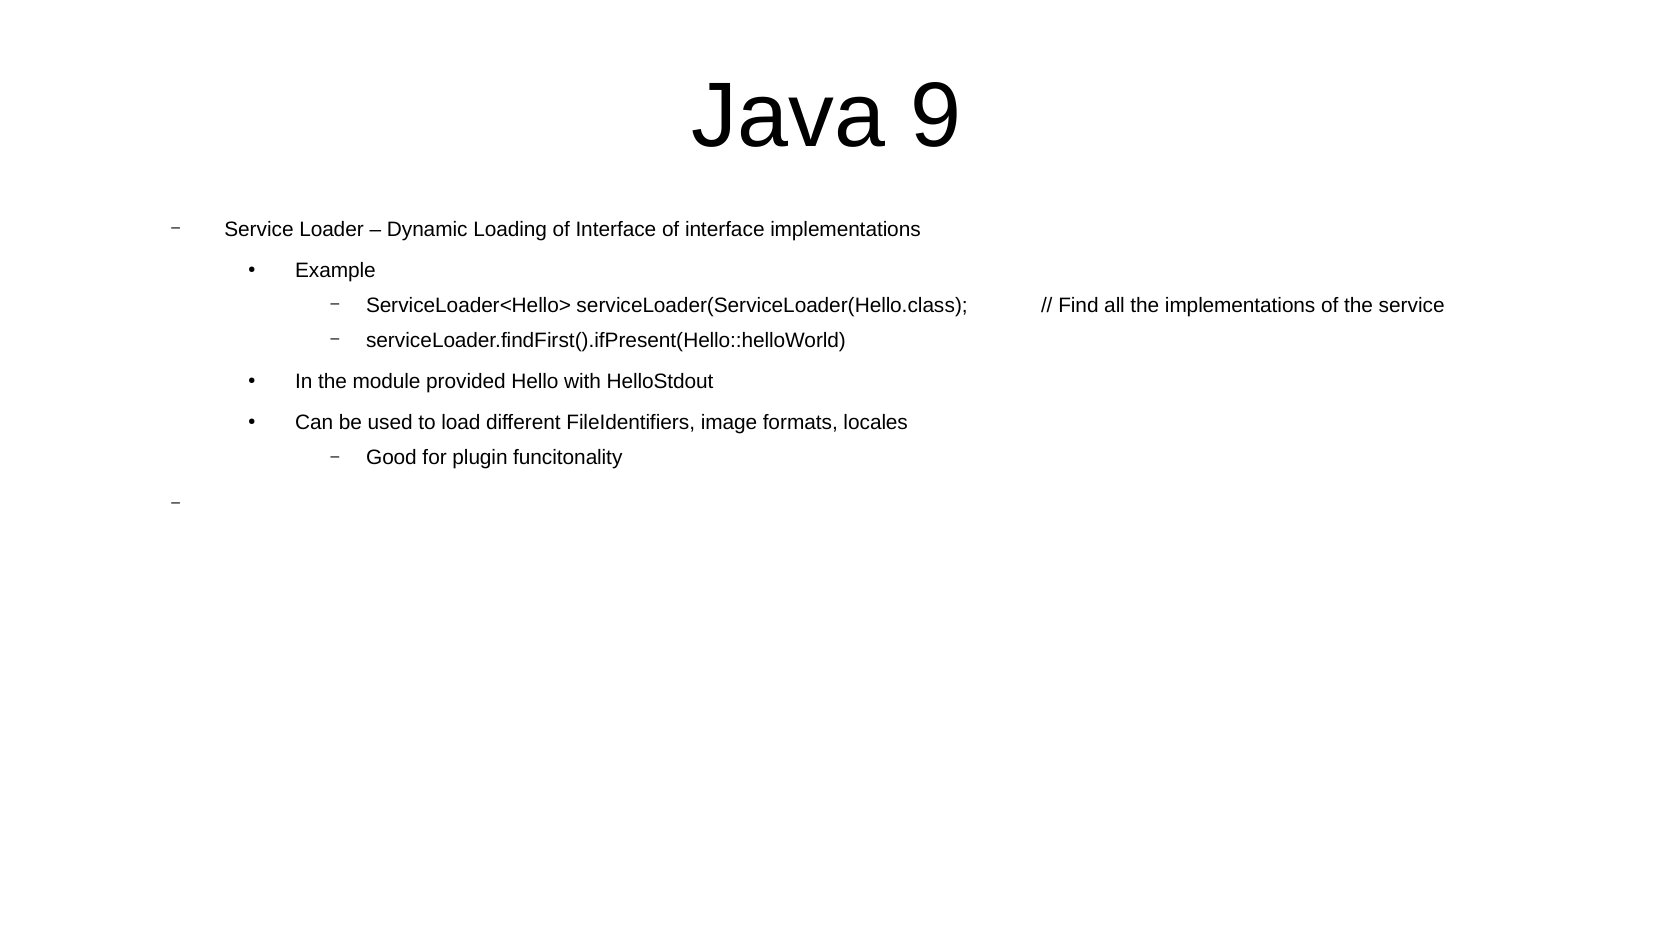

# Java 9
Service Loader – Dynamic Loading of Interface of interface implementations
Example
ServiceLoader<Hello> serviceLoader(ServiceLoader(Hello.class); 	// Find all the implementations of the service
serviceLoader.findFirst().ifPresent(Hello::helloWorld)
In the module provided Hello with HelloStdout
Can be used to load different FileIdentifiers, image formats, locales
Good for plugin funcitonality